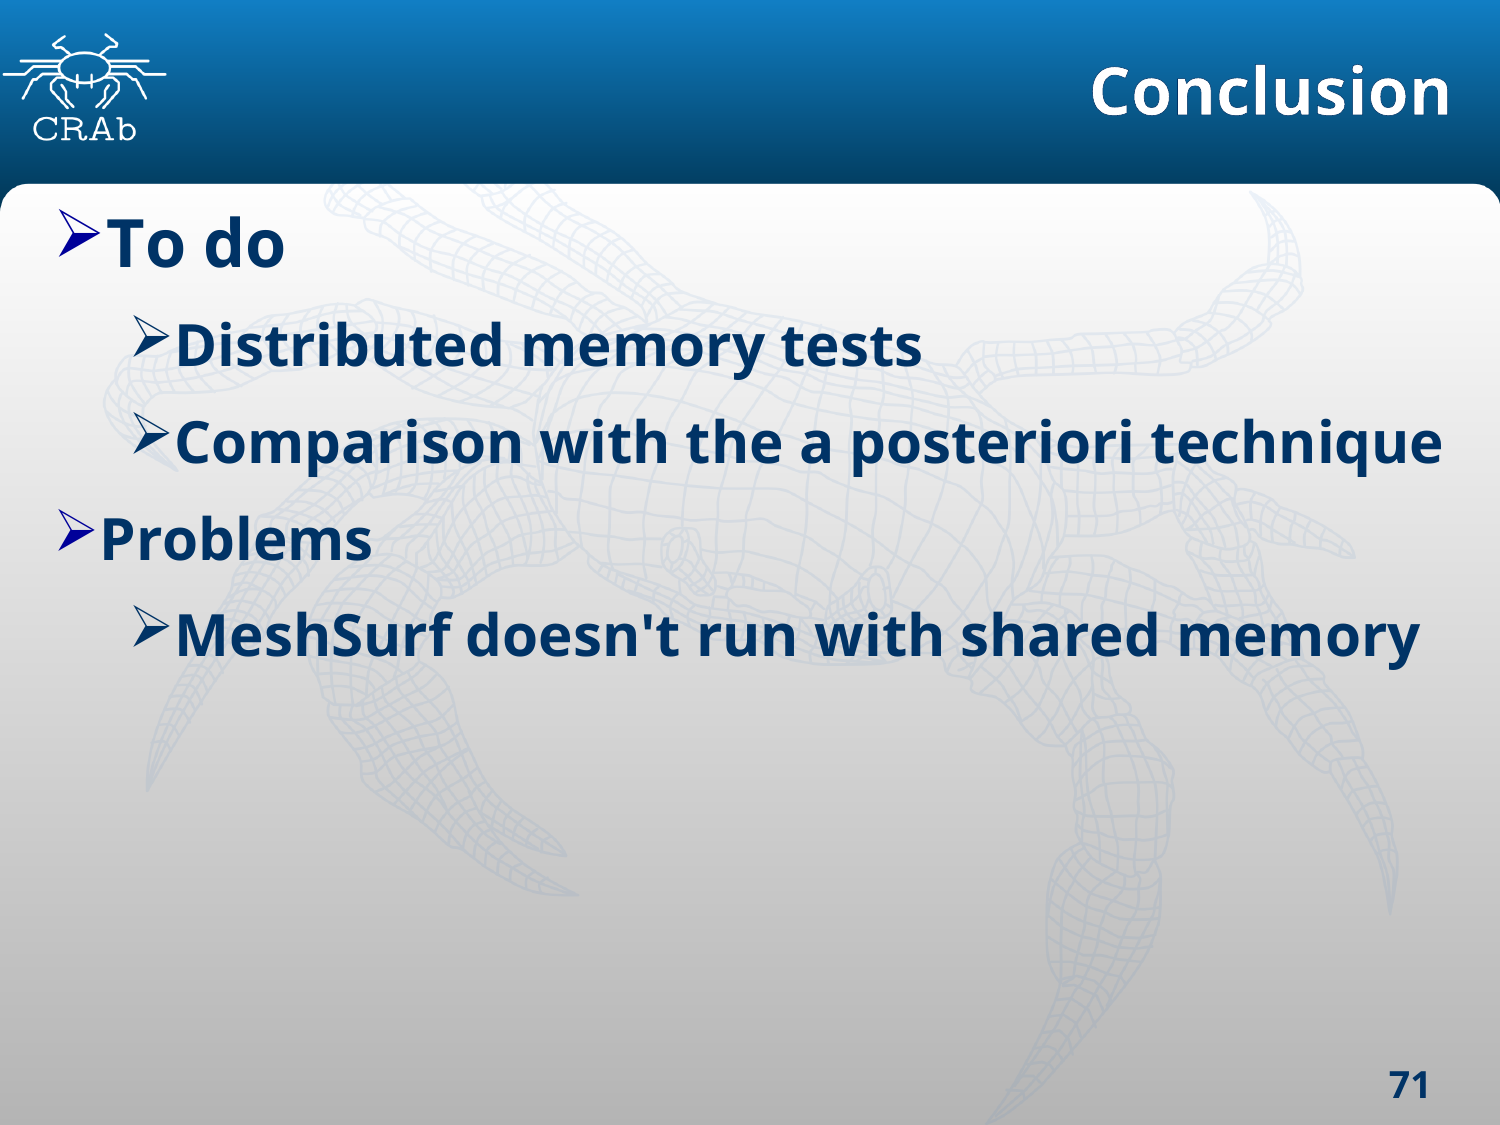

# Conclusion
To do
Distributed memory tests
Comparison with the a posteriori technique
Problems
MeshSurf doesn't run with shared memory